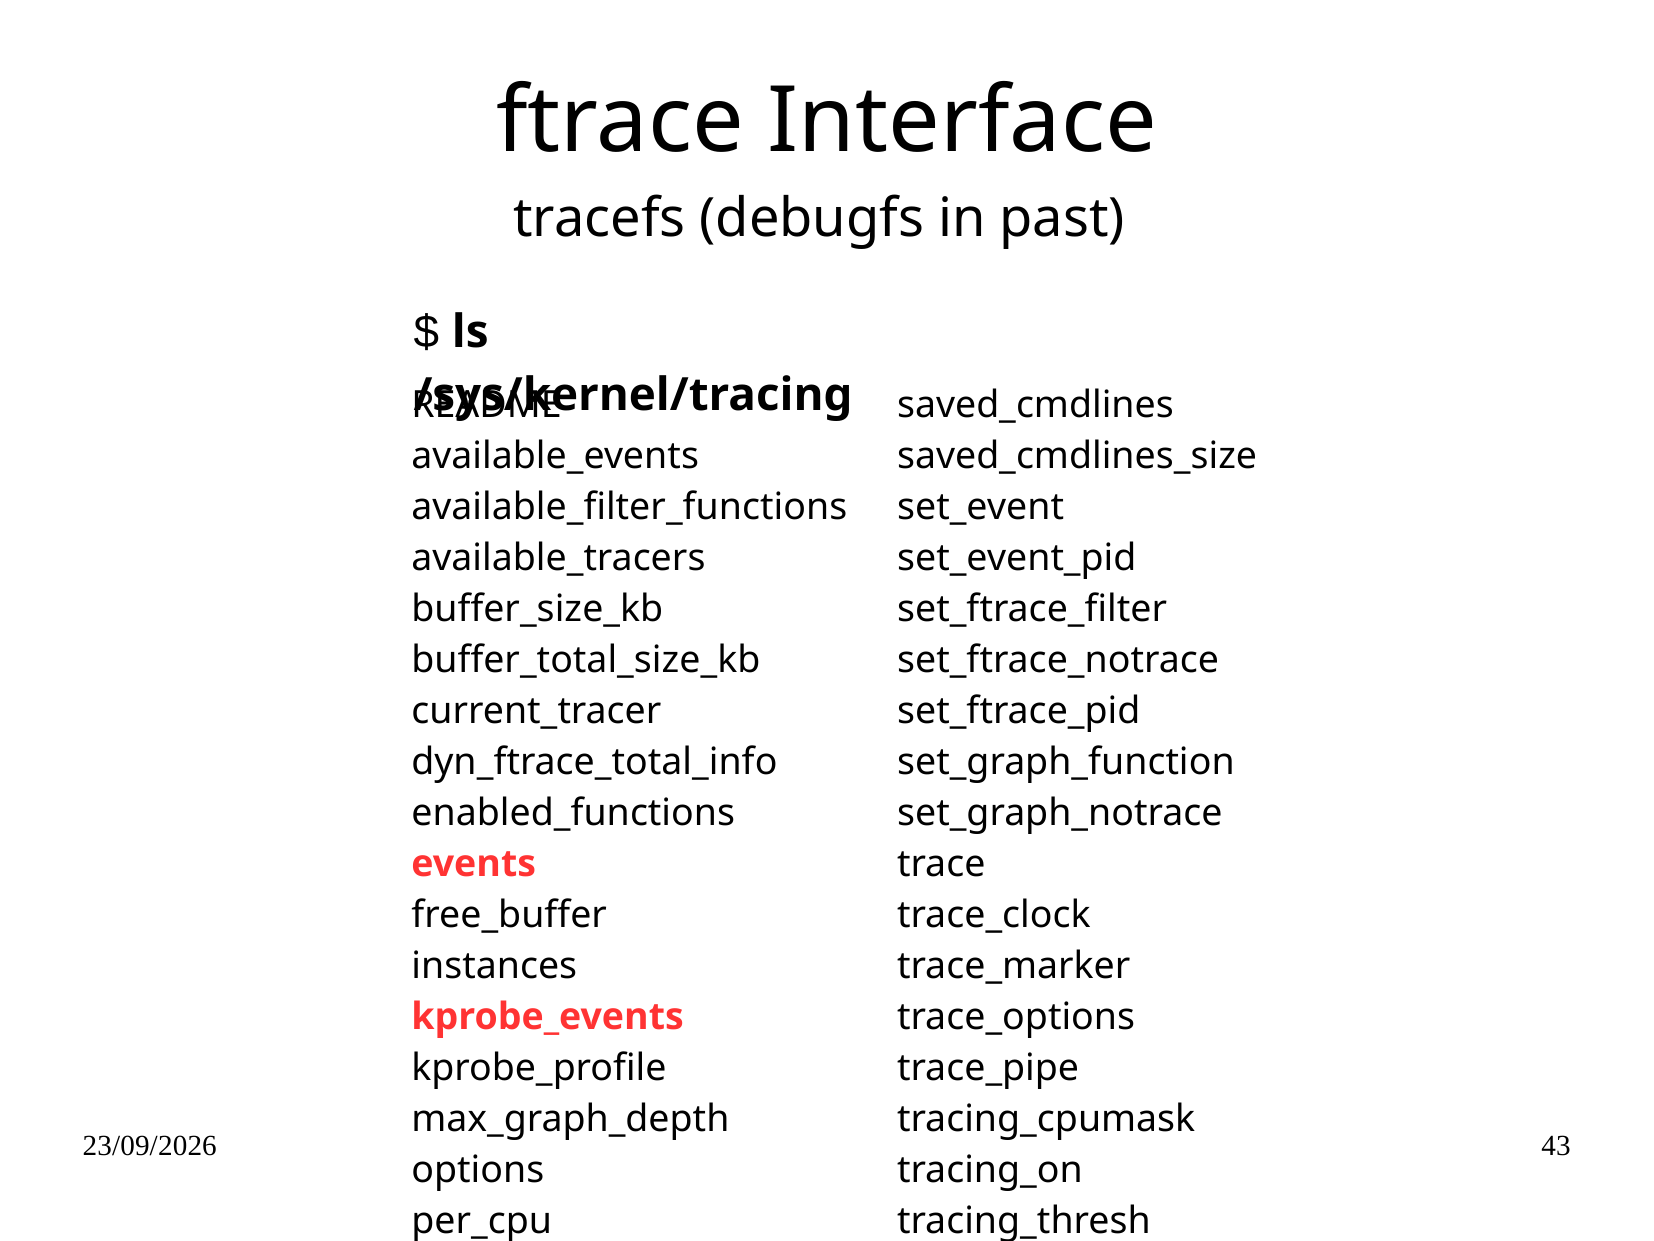

# ftrace Interface tracefs (debugfs in past)
$ ls /sys/kernel/tracing
| README available\_events available\_filter\_functions available\_tracers buffer\_size\_kb buffer\_total\_size\_kb current\_tracer dyn\_ftrace\_total\_info enabled\_functions events free\_buffer instances kprobe\_events kprobe\_profile max\_graph\_depth options per\_cpu printk\_formats | saved\_cmdlines saved\_cmdlines\_size set\_event set\_event\_pid set\_ftrace\_filter set\_ftrace\_notrace set\_ftrace\_pid set\_graph\_function set\_graph\_notrace trace trace\_clock trace\_marker trace\_options trace\_pipe tracing\_cpumask tracing\_on tracing\_thresh |
| --- | --- |
43